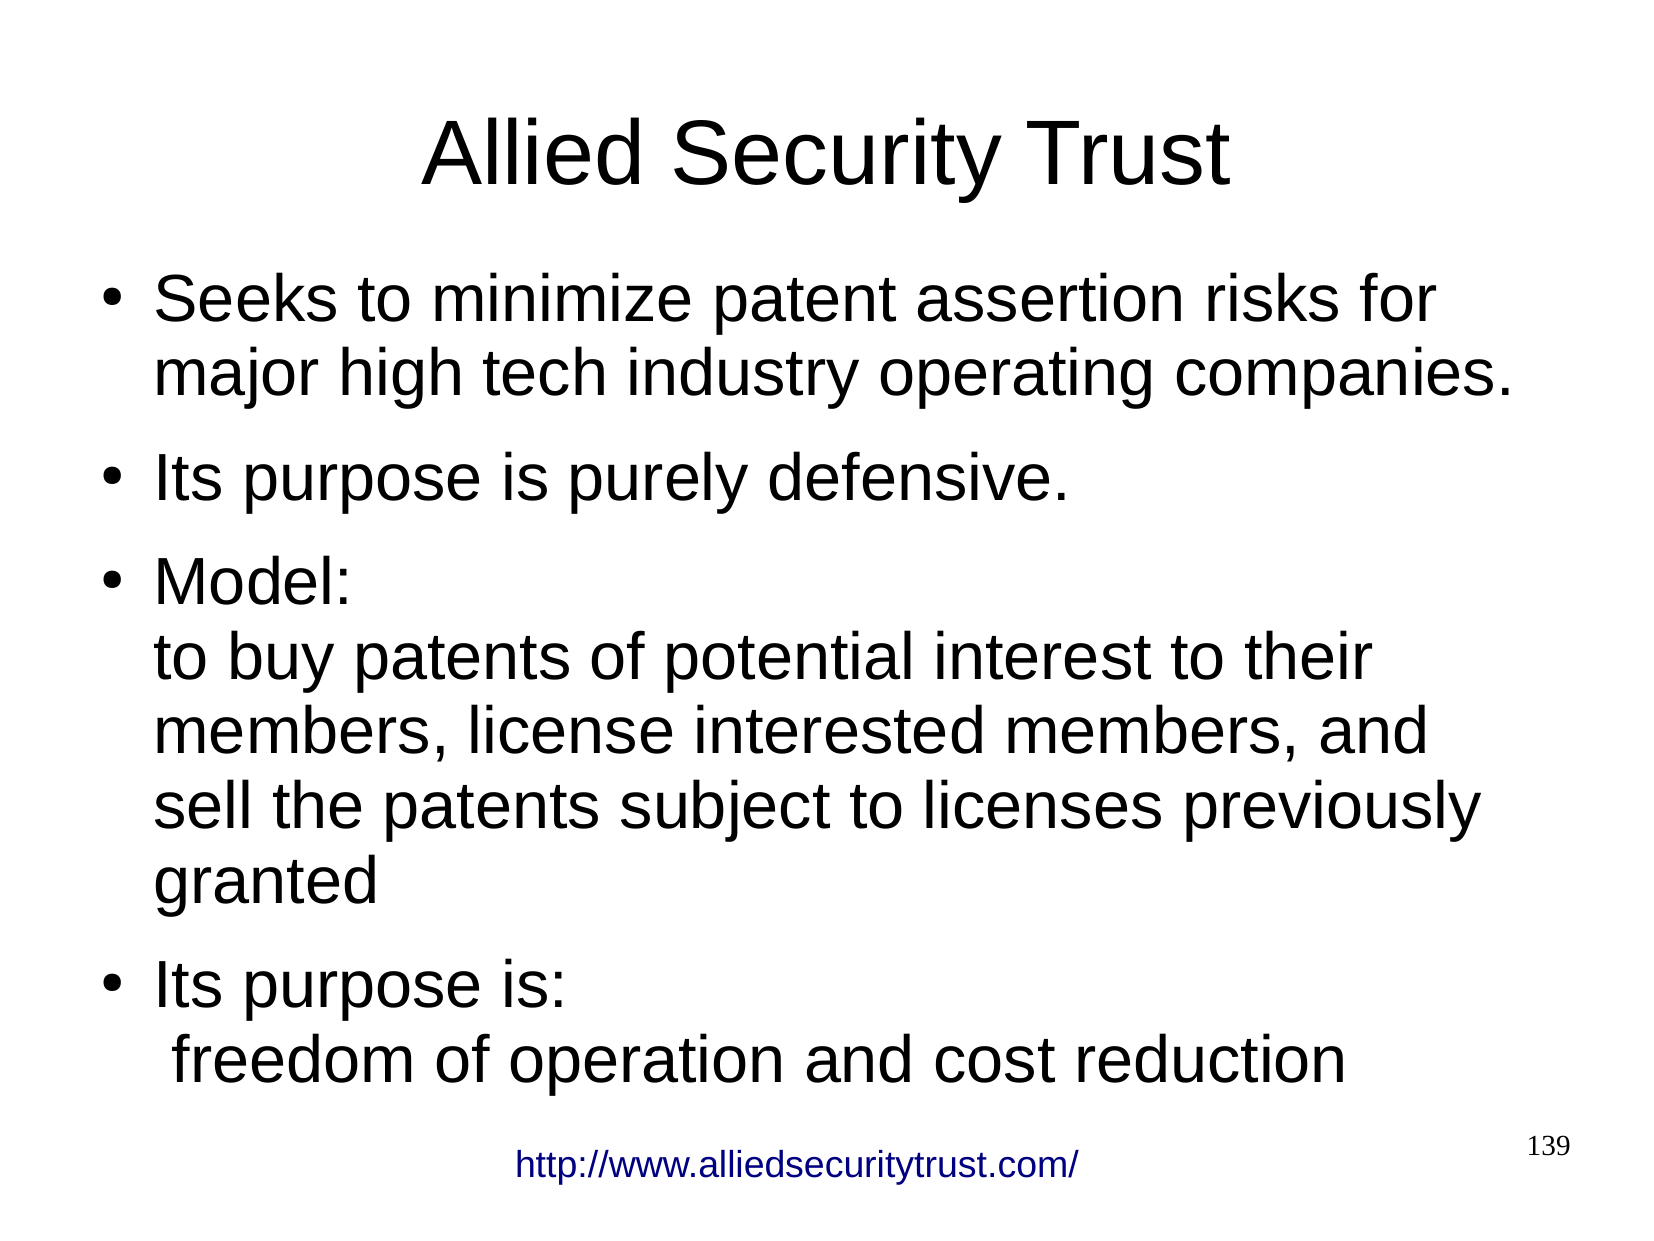

# Allied Security Trust
Seeks to minimize patent assertion risks for major high tech industry operating companies.
Its purpose is purely defensive.
Model:
to buy patents of potential interest to their members, license interested members, and
sell the patents subject to licenses previously granted
Its purpose is:
 freedom of operation and cost reduction
139
http://www.alliedsecuritytrust.com/